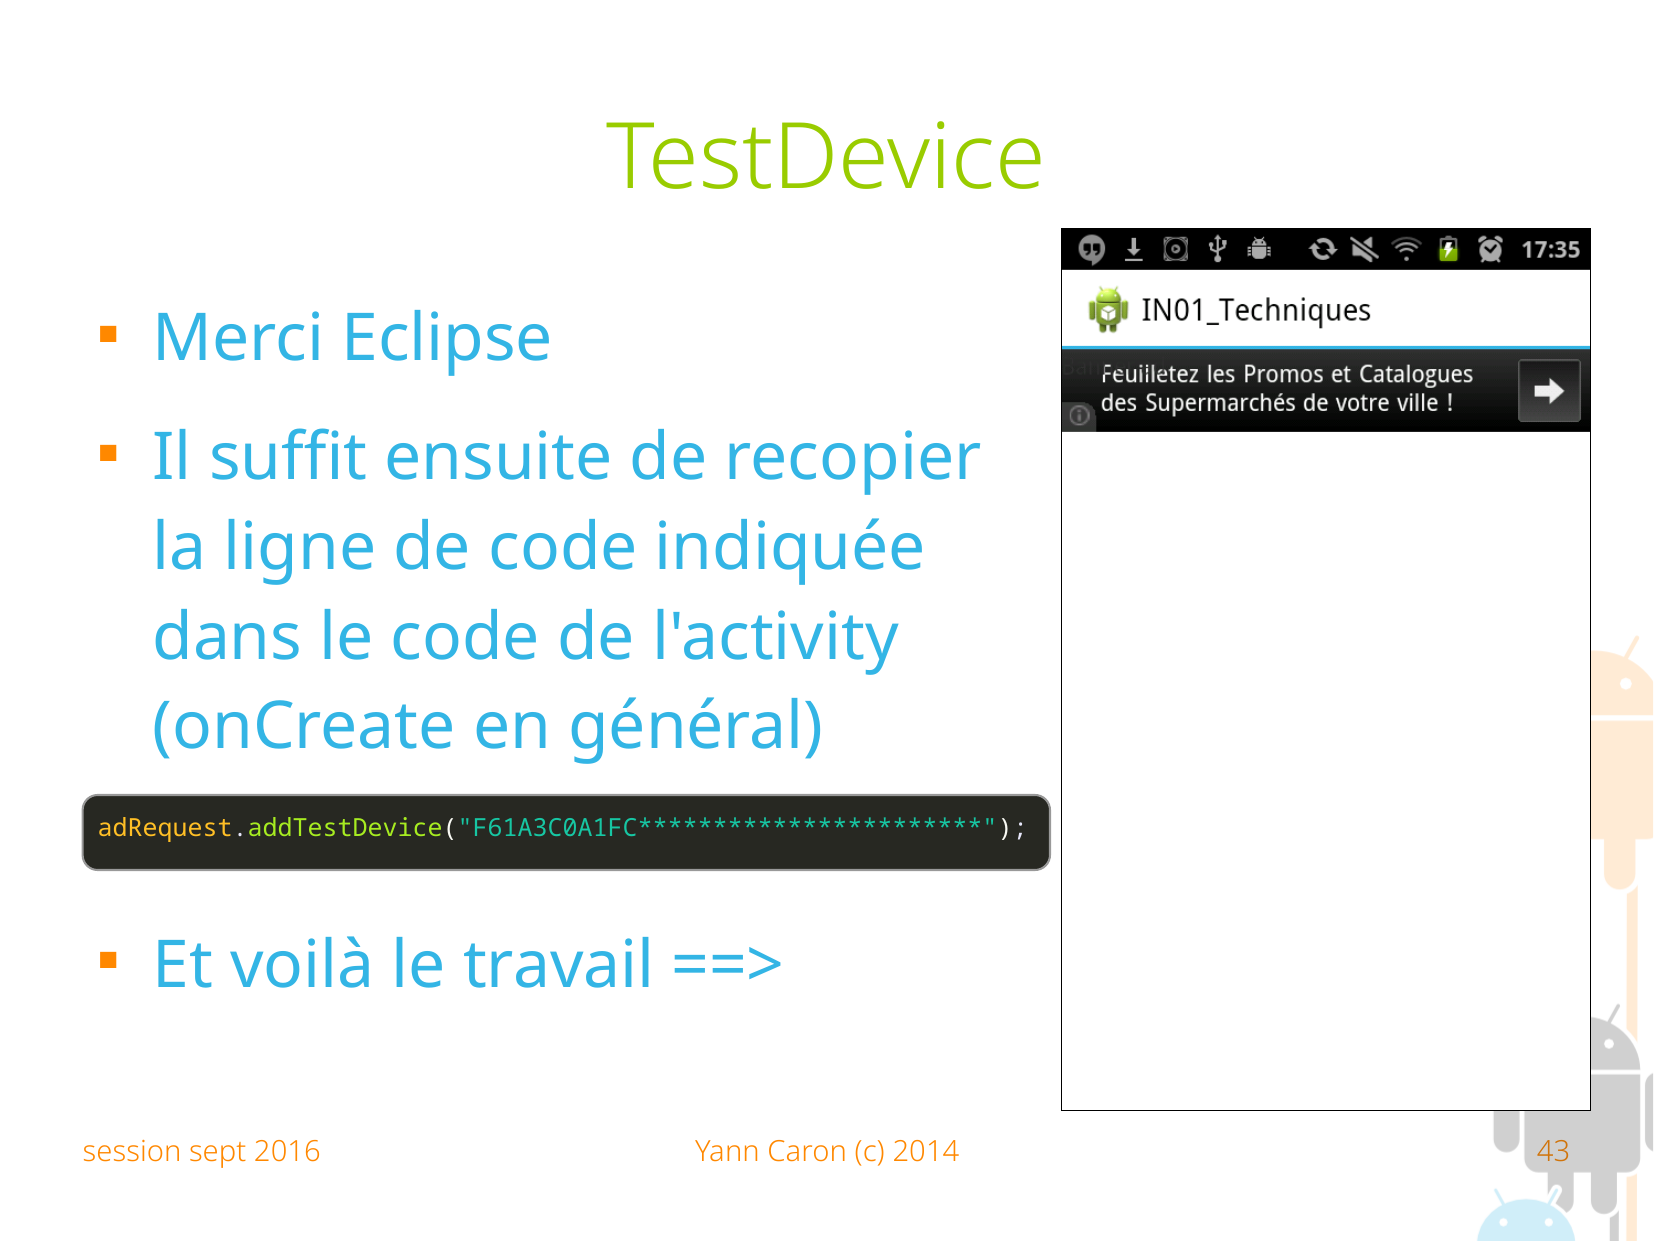

# TestDevice
Merci Eclipse
Il suffit ensuite de recopier la ligne de code indiquée dans le code de l'activity (onCreate en général)
Et voilà le travail ==>
adRequest.addTestDevice("F61A3C0A1FC***********************");
session sept 2016
Yann Caron (c) 2014
43